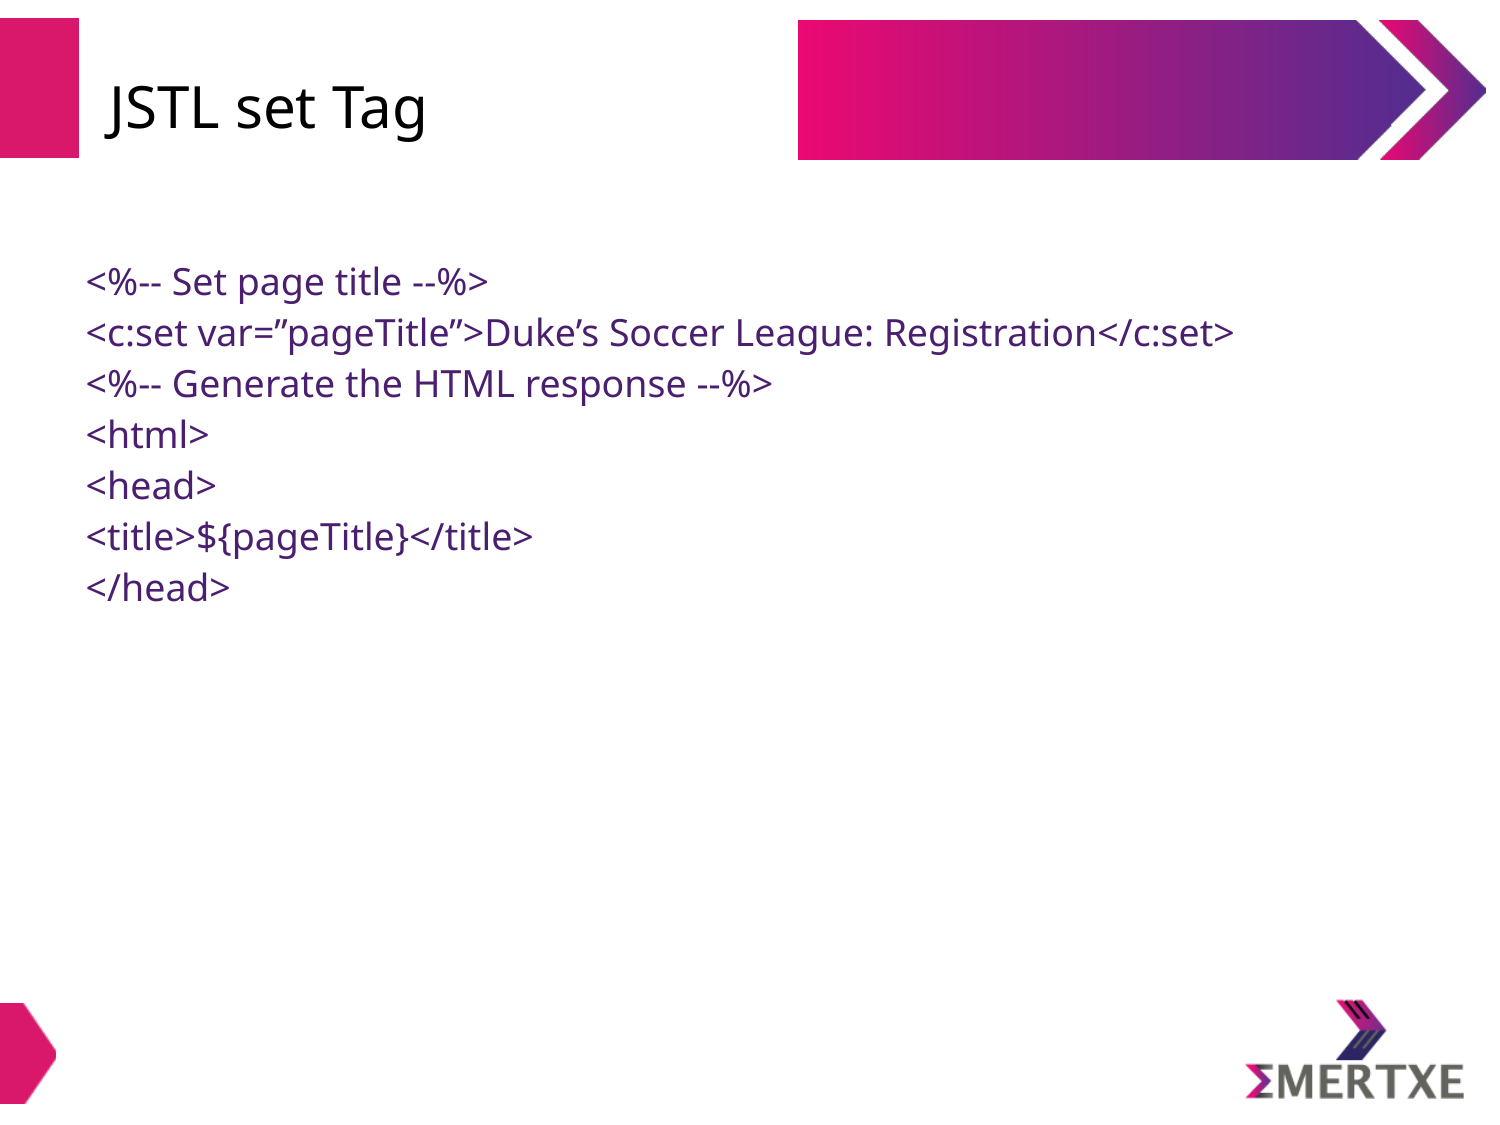

JSTL set Tag
<%-- Set page title --%>
<c:set var=”pageTitle”>Duke’s Soccer League: Registration</c:set>
<%-- Generate the HTML response --%>
<html>
<head>
<title>${pageTitle}</title>
</head>